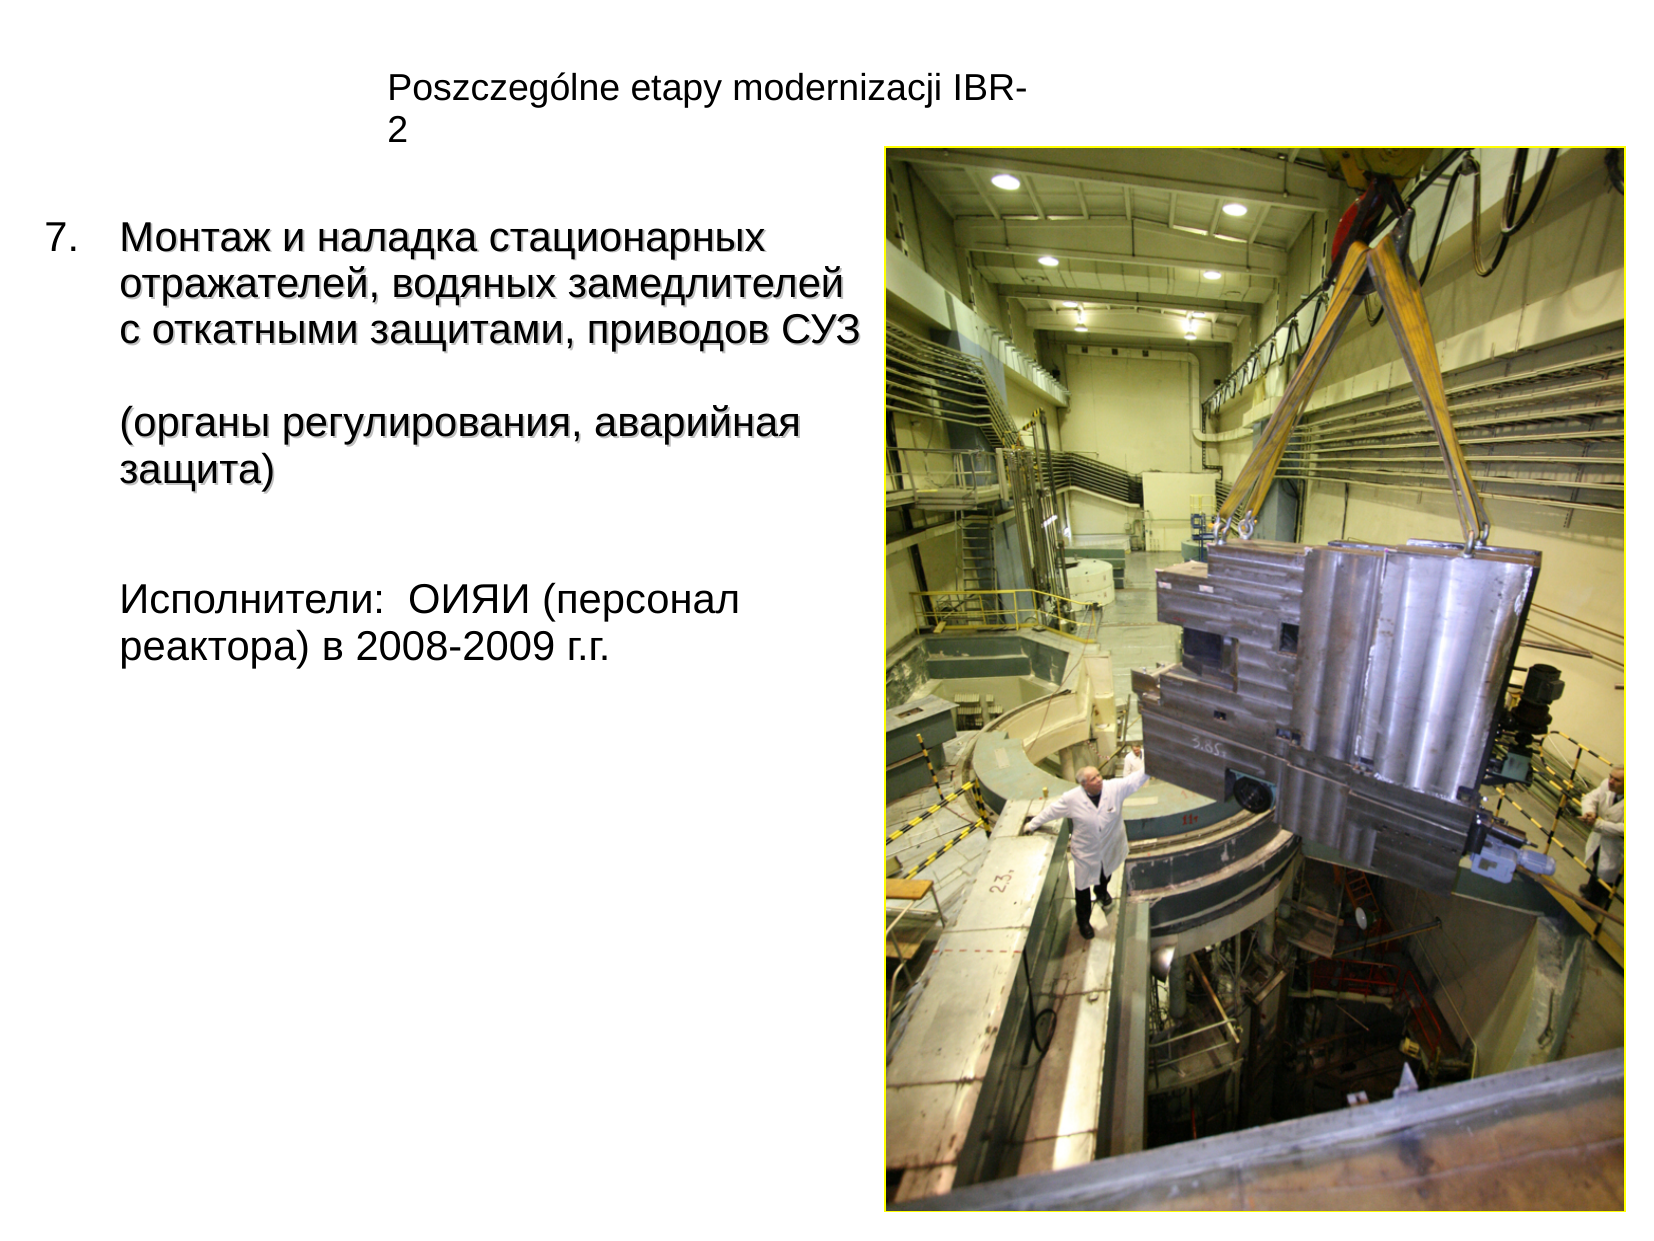

Poszczególne etapy modernizacji IBR-2
7.	Монтаж и наладка стационарных отражателей, водяных замедлителей с откатными защитами, приводов СУЗ
(органы регулирования, аварийная защита)
	Исполнители: ОИЯИ (персонал реактора) в 2008-2009 г.г.